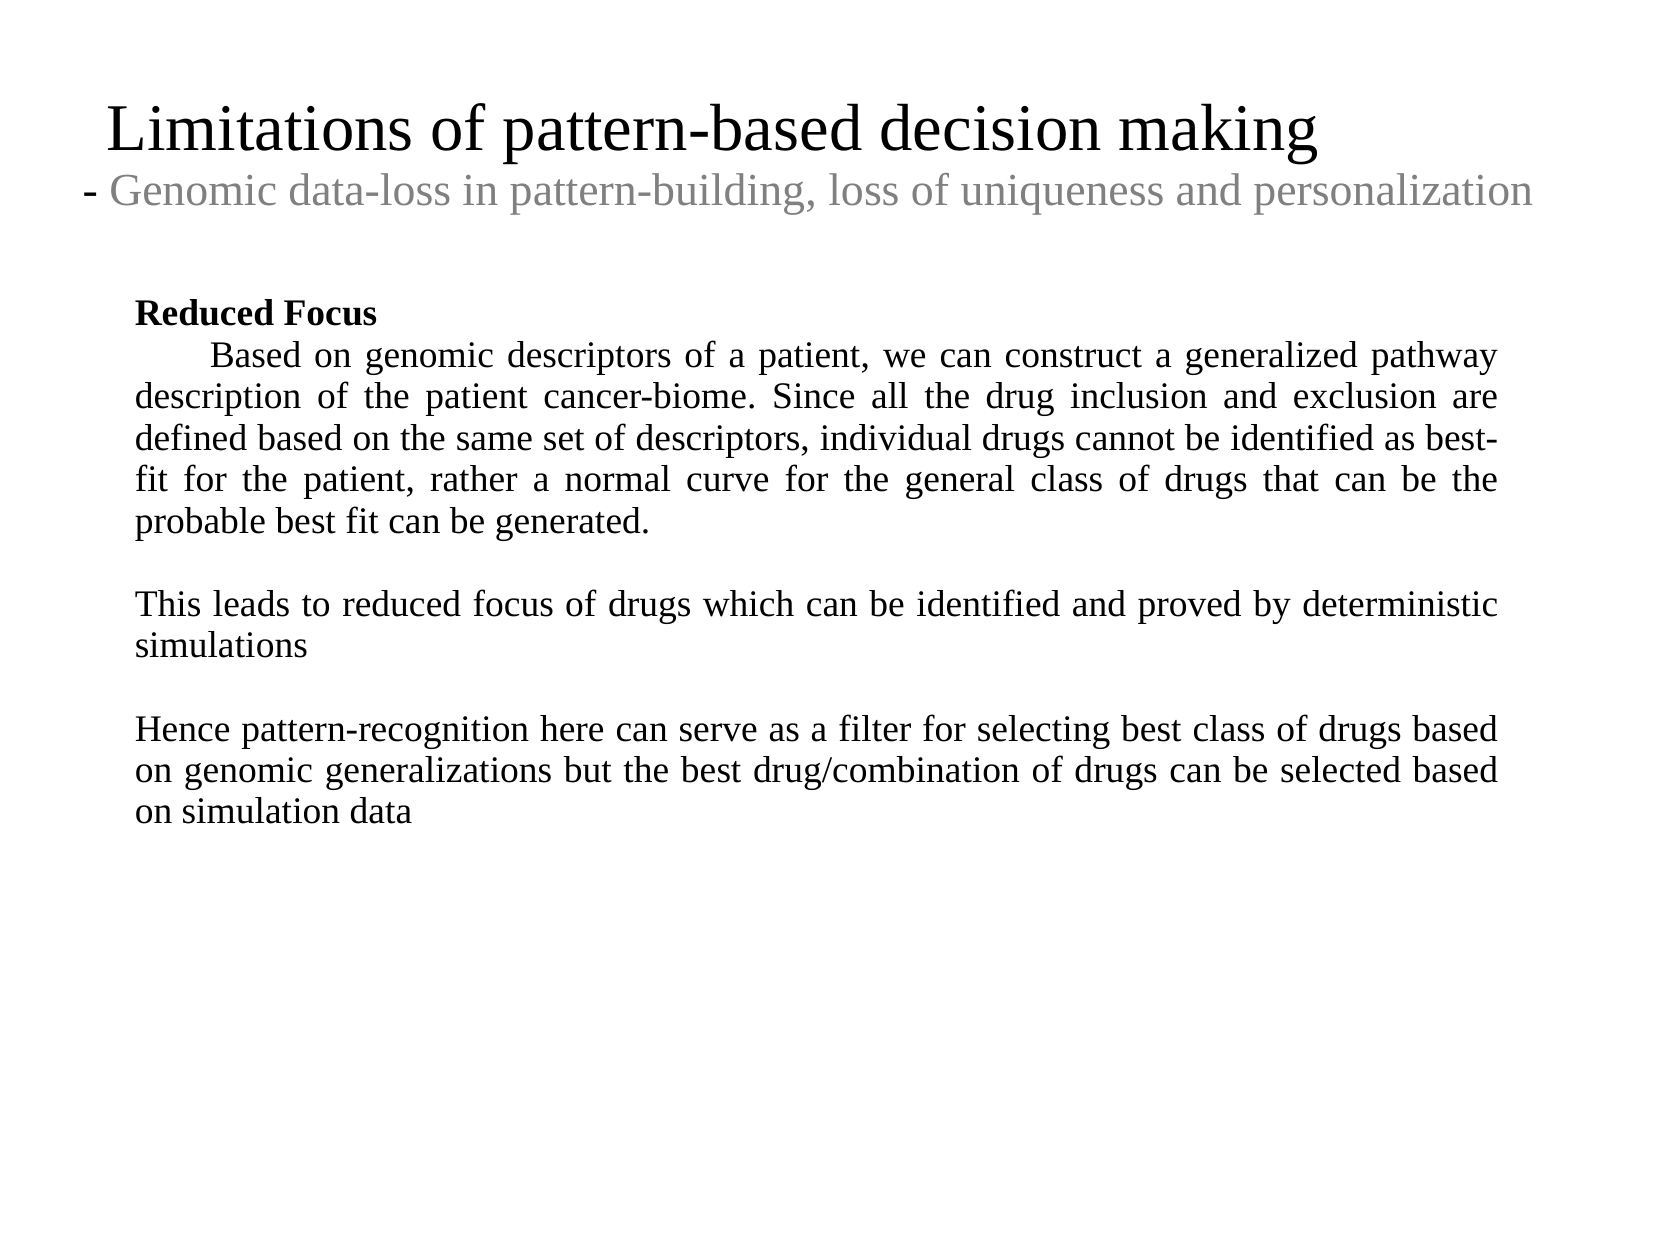

# Limitations of pattern-based decision making - Genomic data-loss in pattern-building, loss of uniqueness and personalization
Reduced Focus
	Based on genomic descriptors of a patient, we can construct a generalized pathway description of the patient cancer-biome. Since all the drug inclusion and exclusion are defined based on the same set of descriptors, individual drugs cannot be identified as best-fit for the patient, rather a normal curve for the general class of drugs that can be the probable best fit can be generated.
This leads to reduced focus of drugs which can be identified and proved by deterministic simulations
Hence pattern-recognition here can serve as a filter for selecting best class of drugs based on genomic generalizations but the best drug/combination of drugs can be selected based on simulation data